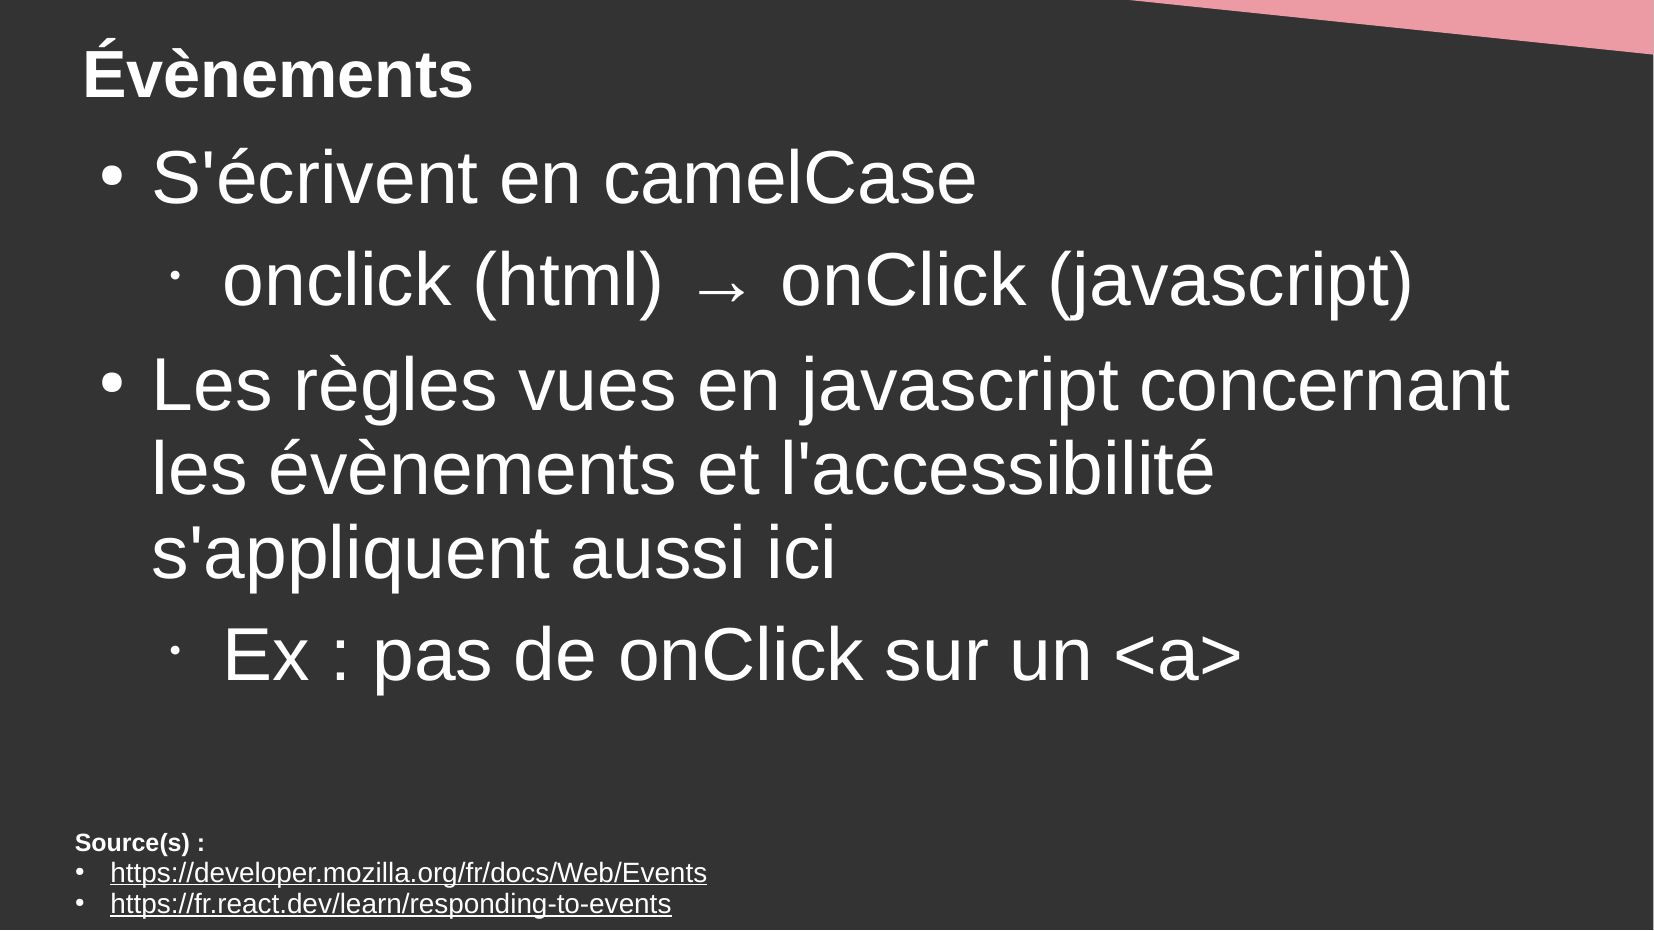

# Évènements
S'écrivent en camelCase
onclick (html) → onClick (javascript)
Les règles vues en javascript concernant les évènements et l'accessibilité s'appliquent aussi ici
Ex : pas de onClick sur un <a>
Source(s) :
https://developer.mozilla.org/fr/docs/Web/Events
https://fr.react.dev/learn/responding-to-events